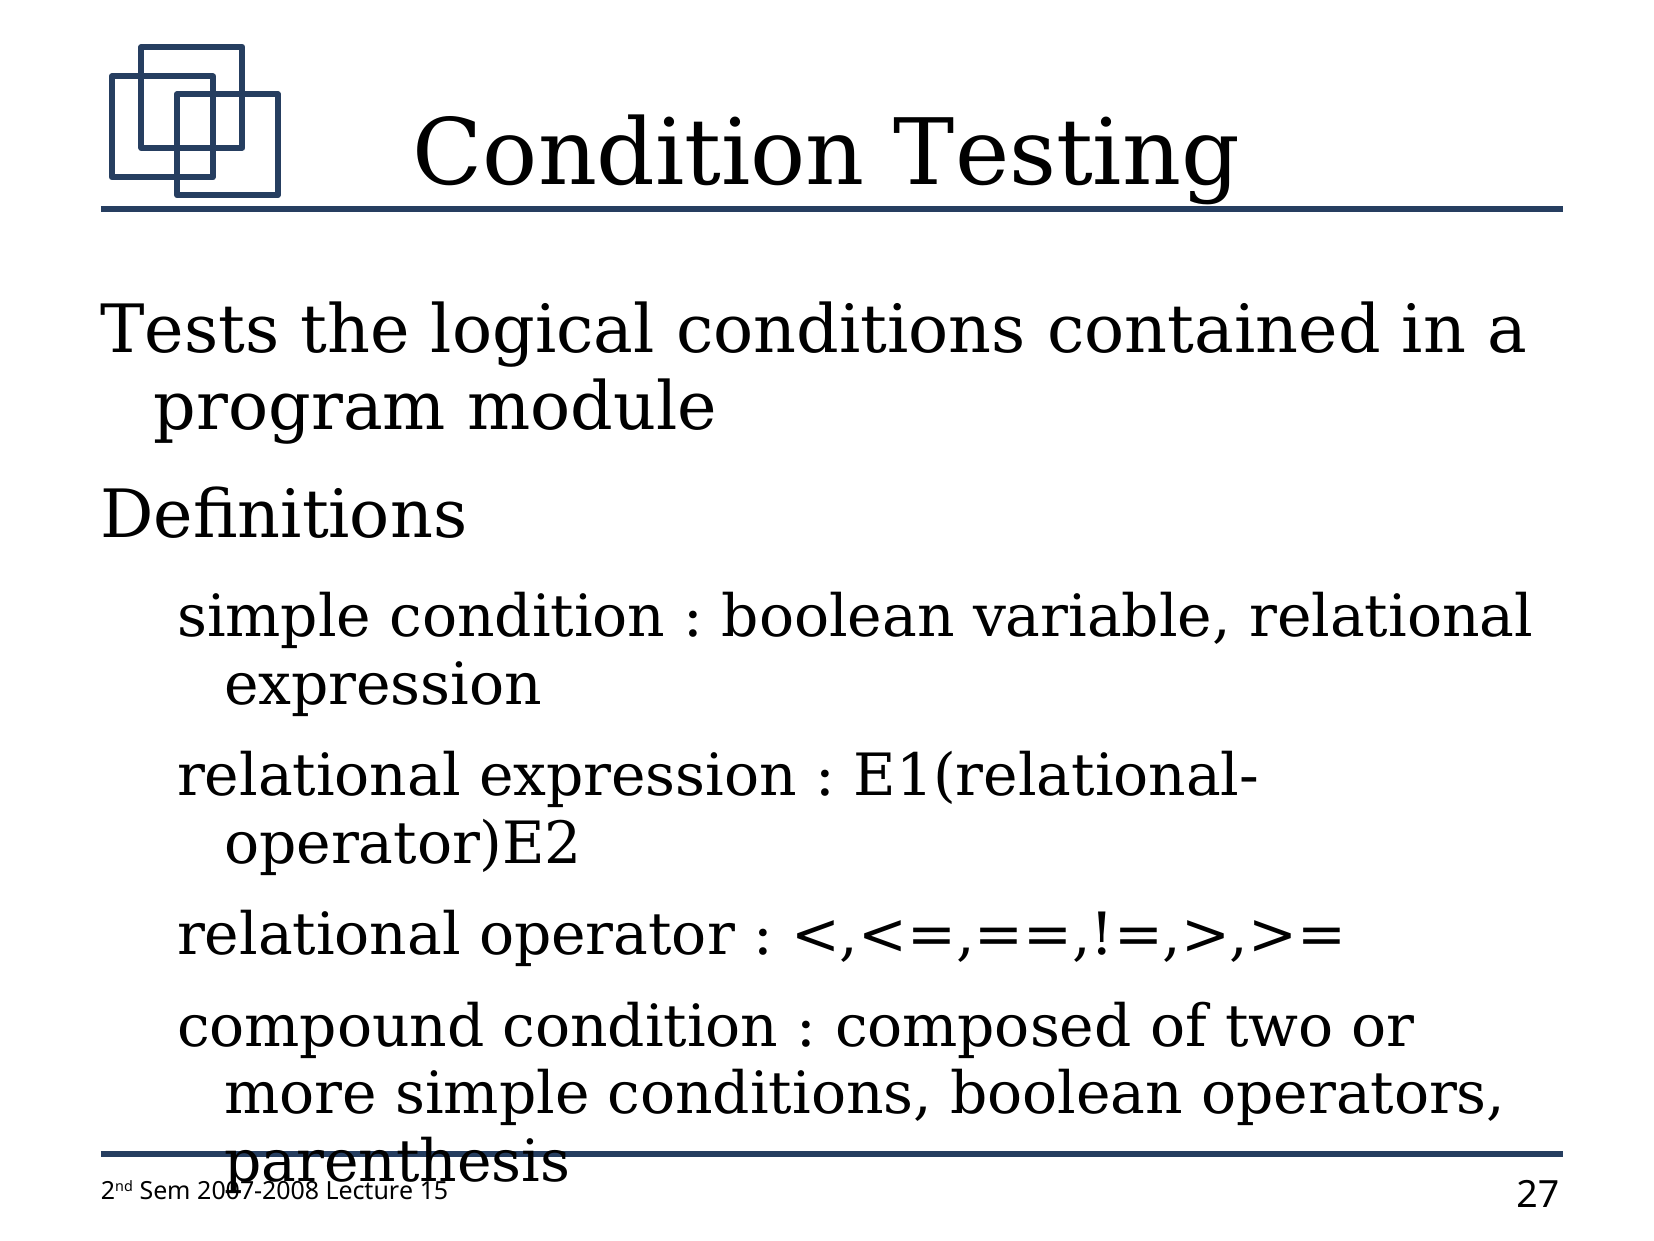

# Condition Testing
Tests the logical conditions contained in a program module
Definitions
simple condition : boolean variable, relational expression
relational expression : E1(relational-operator)E2
relational operator : <,<=,==,!=,>,>=
compound condition : composed of two or more simple conditions, boolean operators, parenthesis